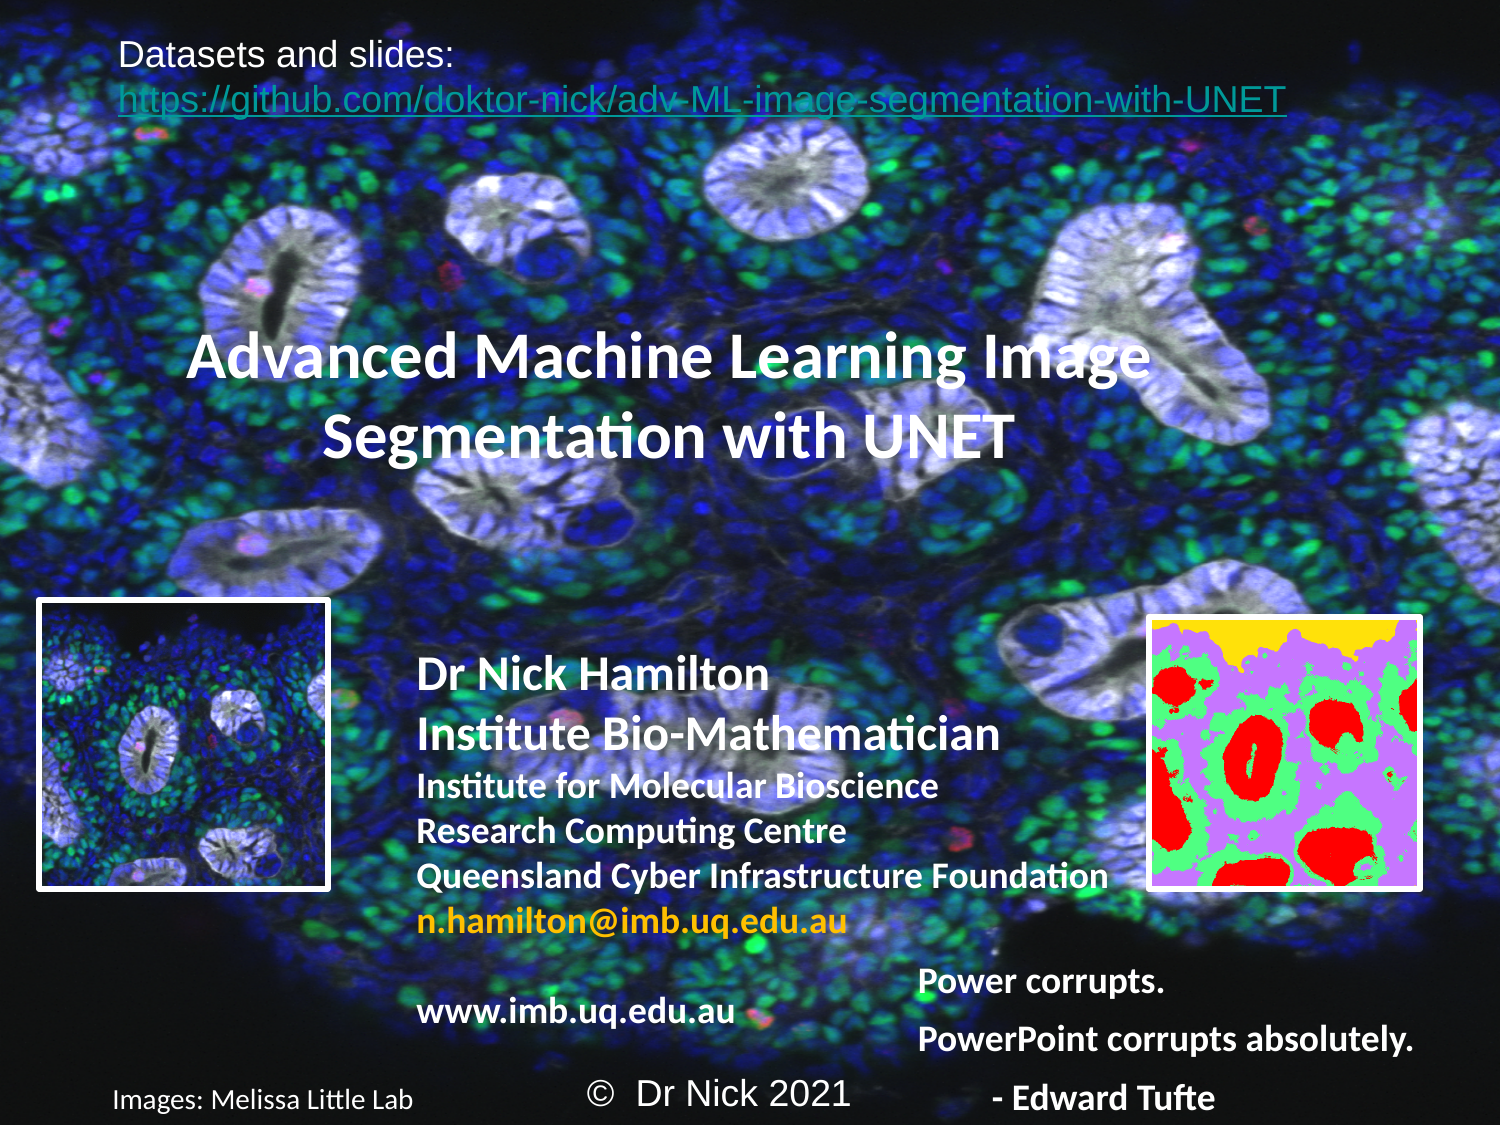

Datasets and slides:
https://github.com/doktor-nick/adv-ML-image-segmentation-with-UNET
Advanced Machine Learning Image Segmentation with UNET
Dr Nick Hamilton
Institute Bio-Mathematician
Institute for Molecular Bioscience
Research Computing Centre
Queensland Cyber Infrastructure Foundation
n.hamilton@imb.uq.edu.au
www.imb.uq.edu.au
Power corrupts.
PowerPoint corrupts absolutely.
	- Edward Tufte
© Dr Nick 2021
Images: Melissa Little Lab